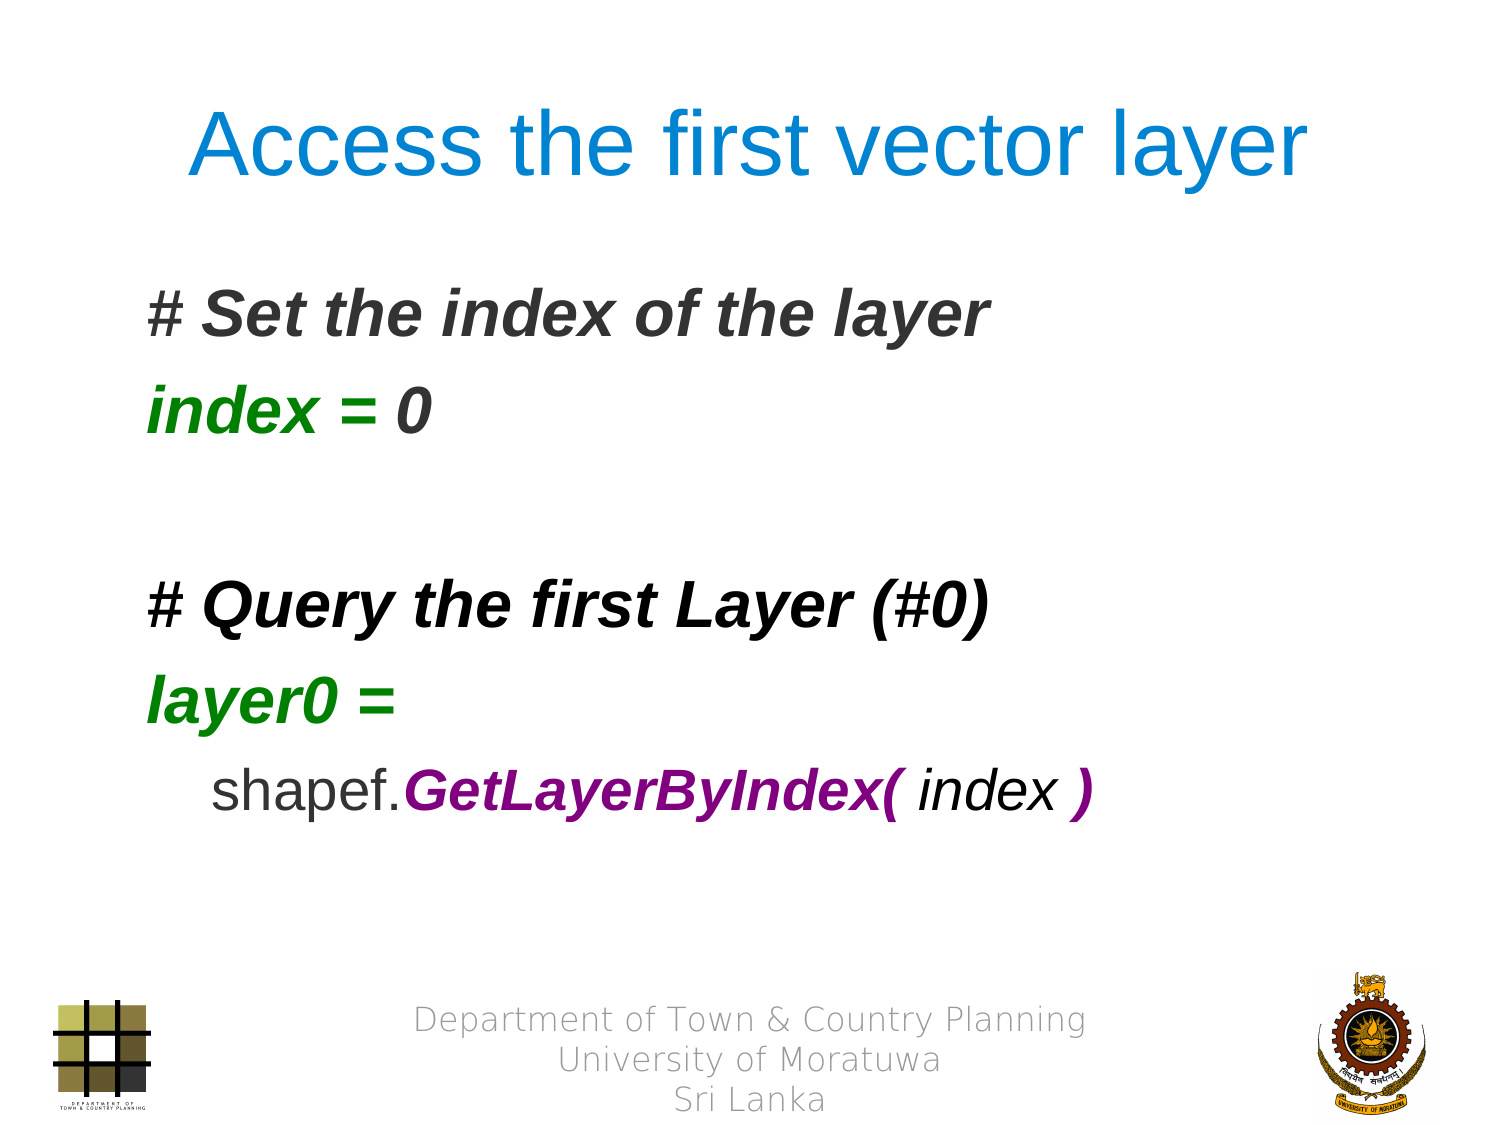

# Access the first vector layer
# Set the index of the layer
index = 0
# Query the first Layer (#0)
layer0 =
shapef.GetLayerByIndex( index )